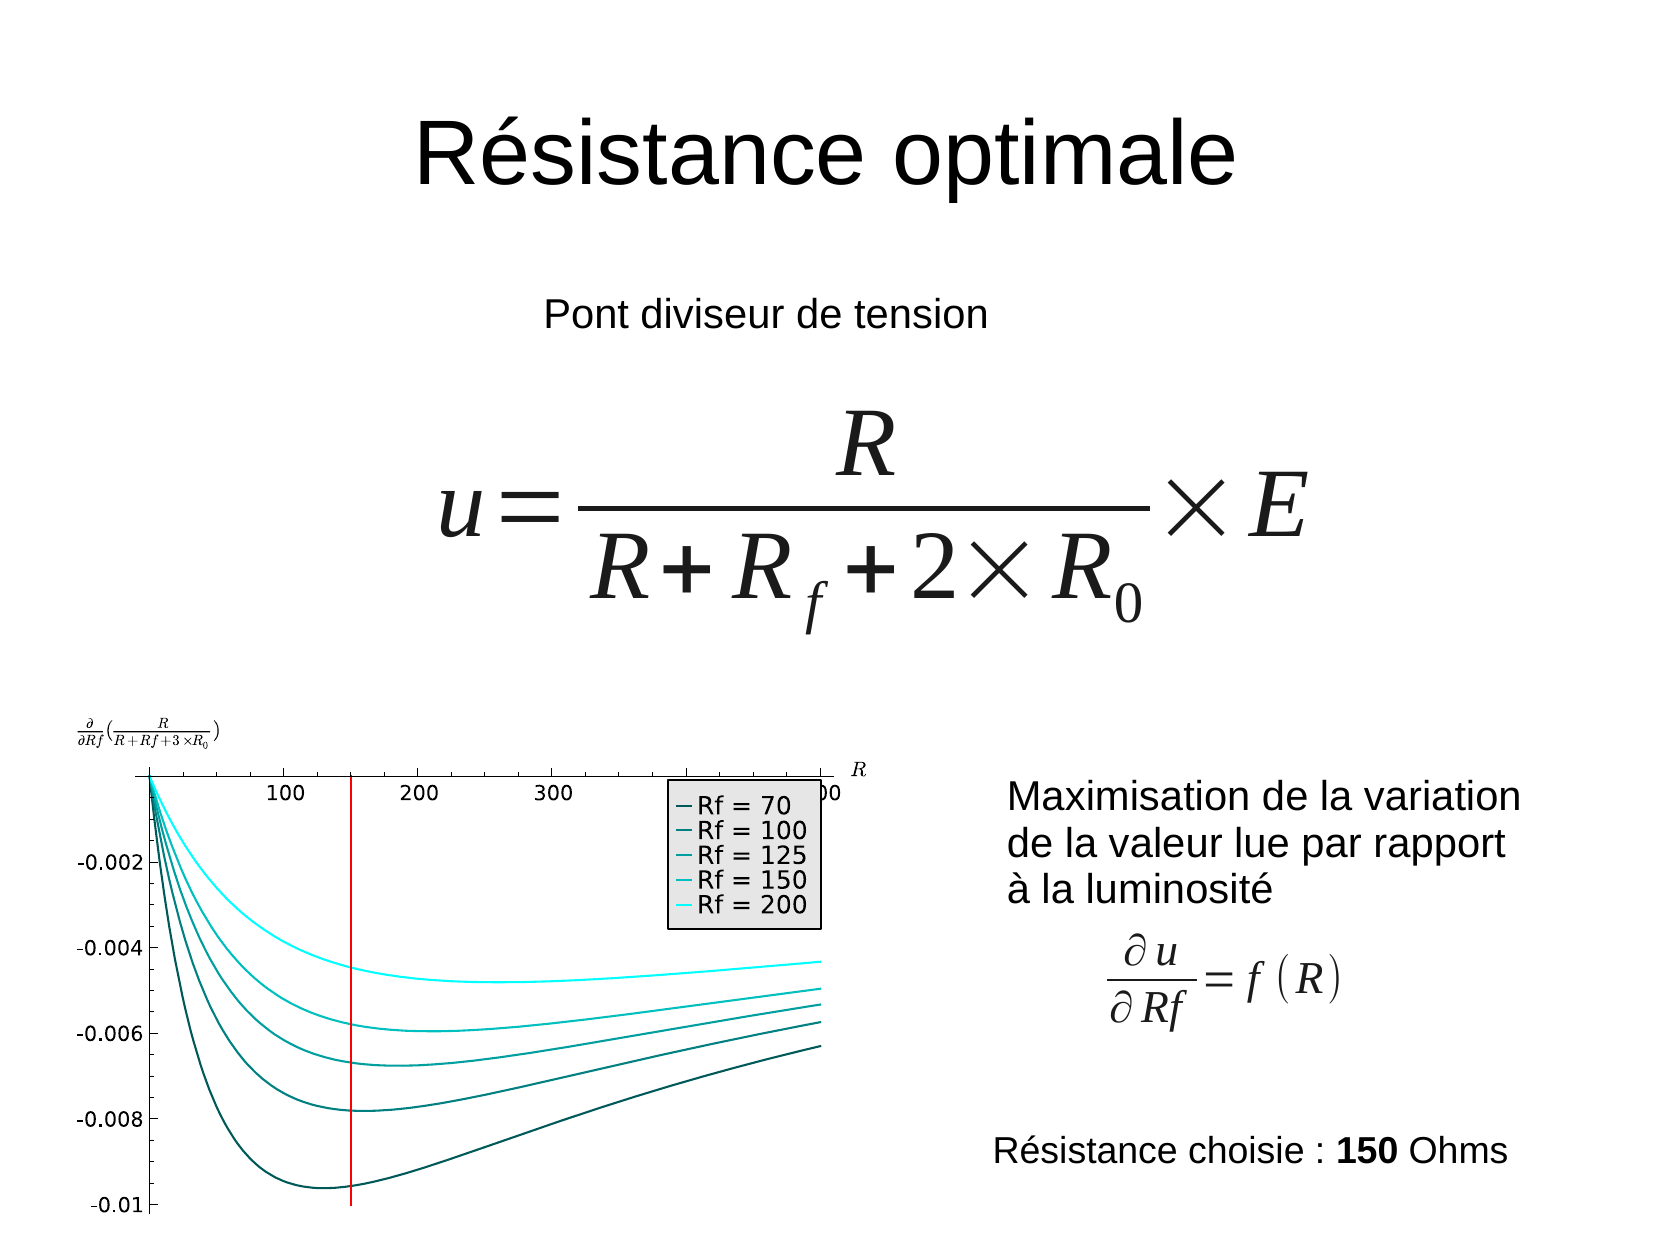

# Résistance optimale
Pont diviseur de tension
Maximisation de la variation
de la valeur lue par rapport
à la luminosité
Résistance choisie : 150 Ohms